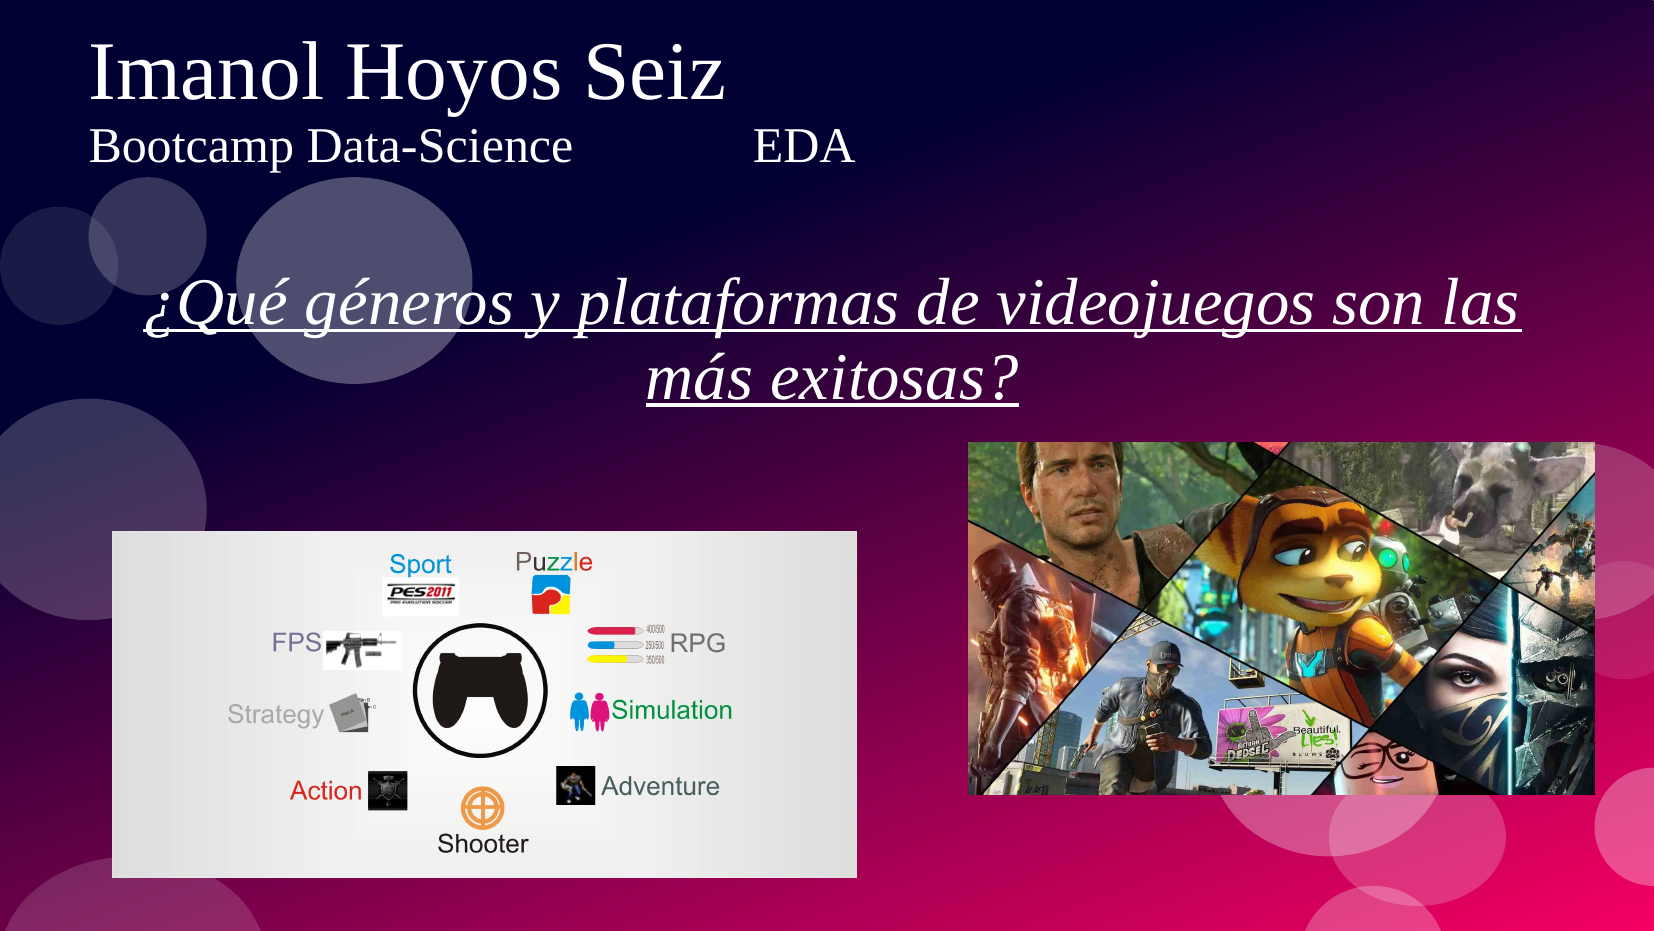

# Imanol Hoyos Seiz Bootcamp Data-Science			EDA
¿Qué géneros y plataformas de videojuegos son las más exitosas?